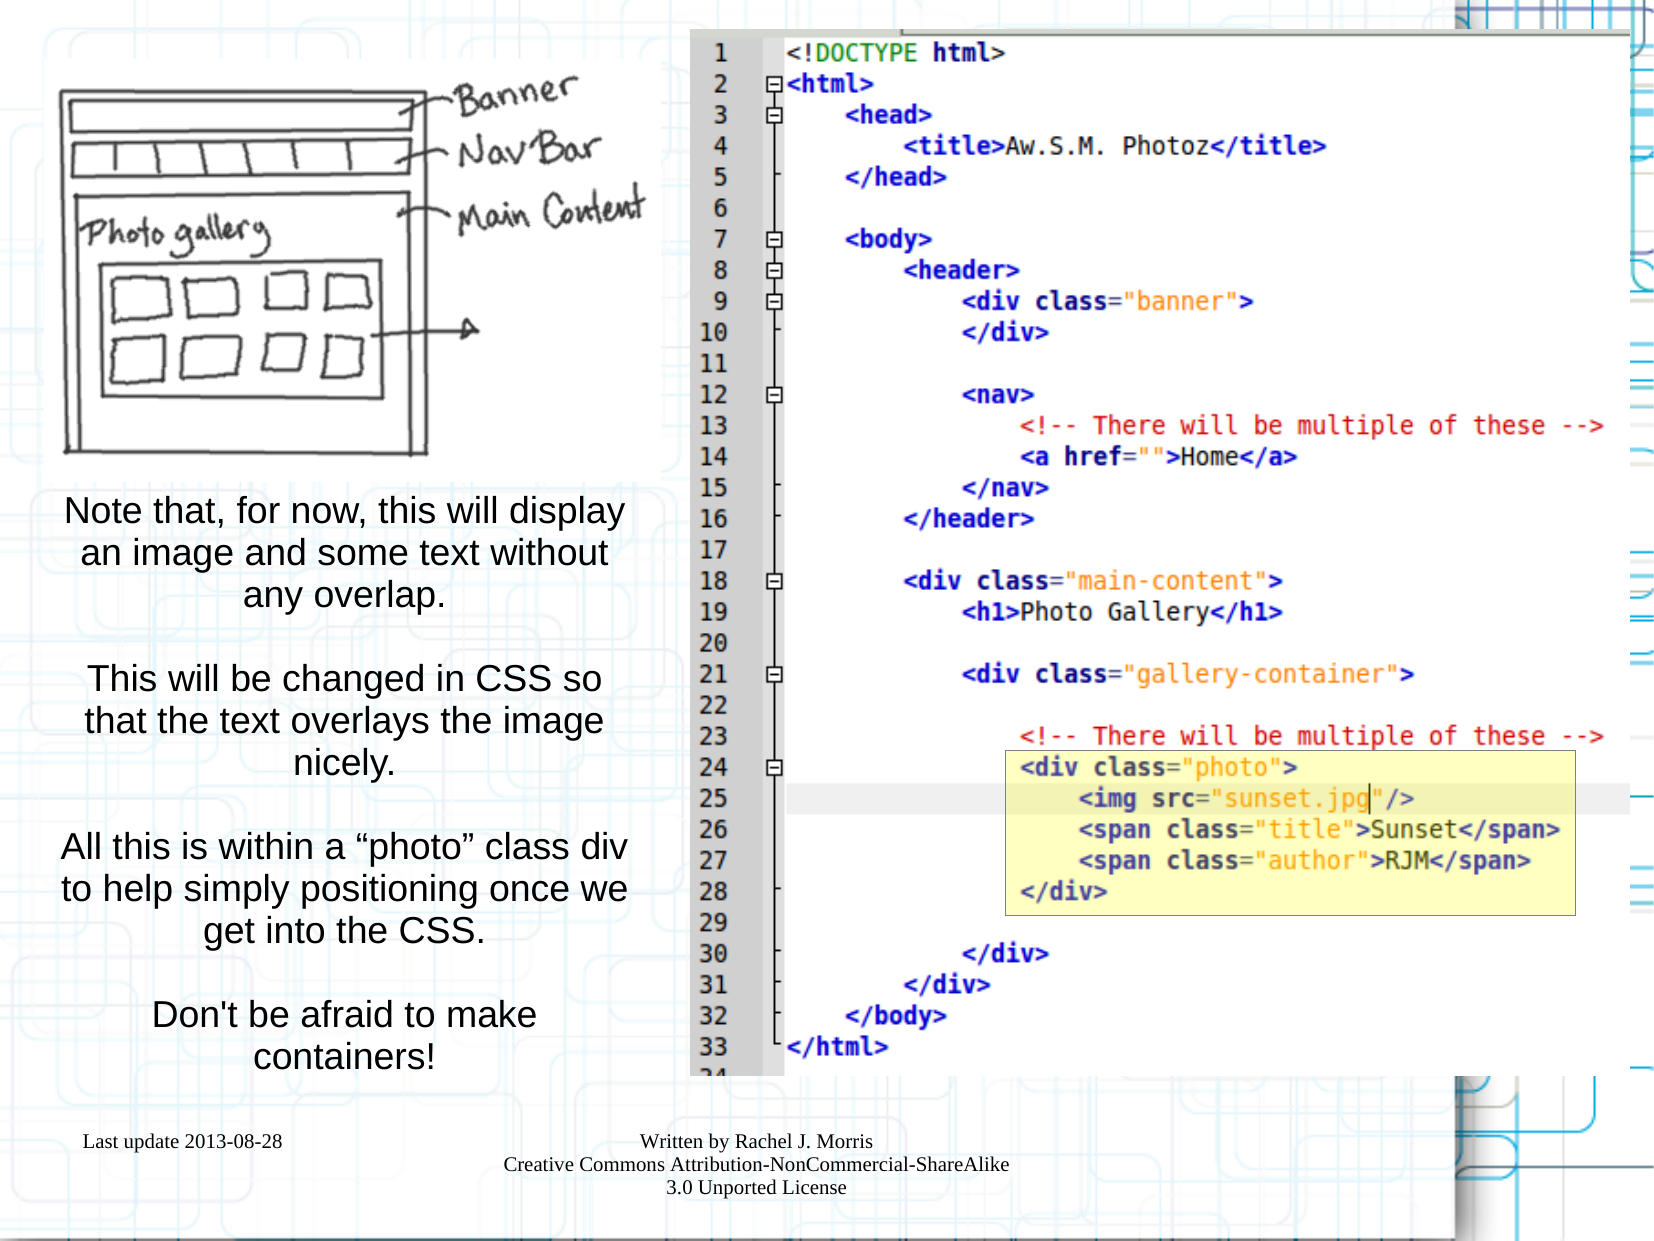

Note that, for now, this will display an image and some text without any overlap.
This will be changed in CSS so that the text overlays the image nicely.
All this is within a “photo” class div to help simply positioning once we get into the CSS.
Don't be afraid to make containers!